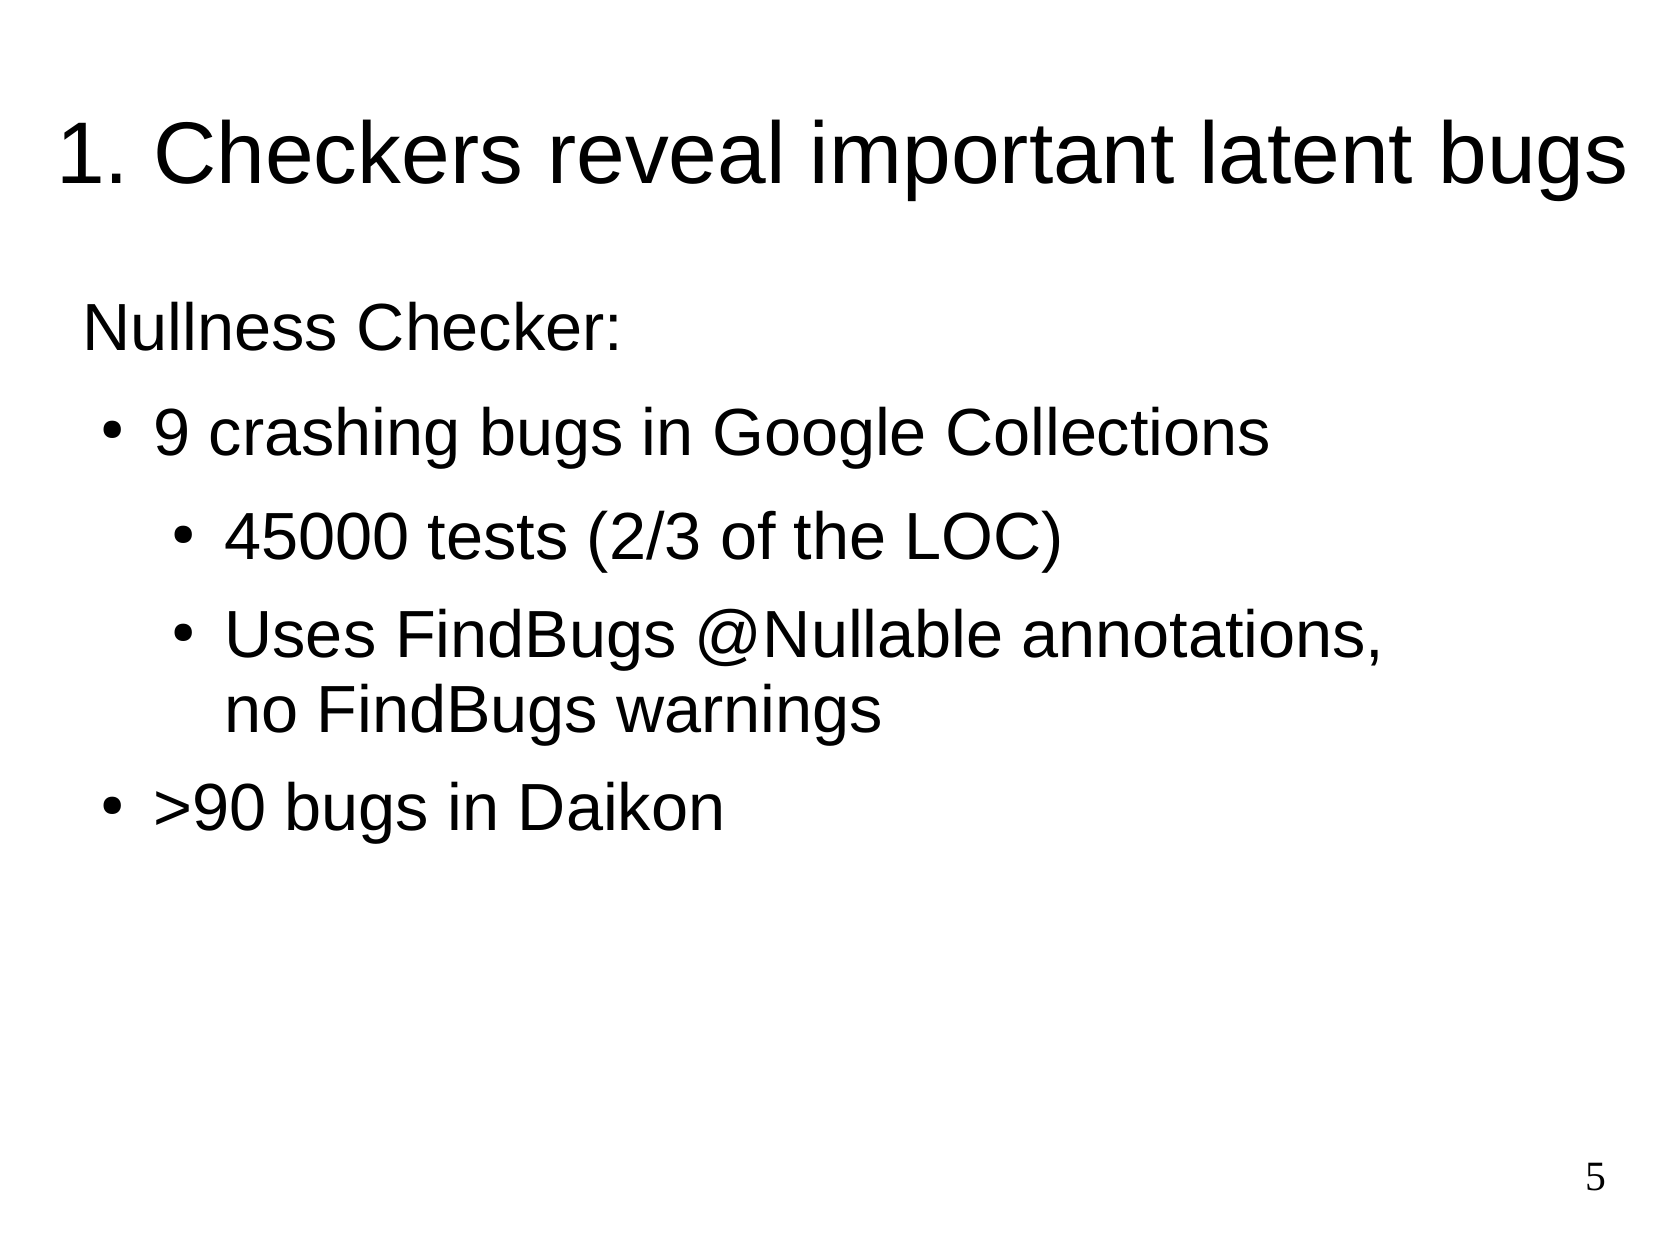

1. Checkers reveal important latent bugs
# Nullness Checker:
9 crashing bugs in Google Collections
45000 tests (2/3 of the LOC)
Uses FindBugs @Nullable annotations,
no FindBugs warnings
>90 bugs in Daikon
5